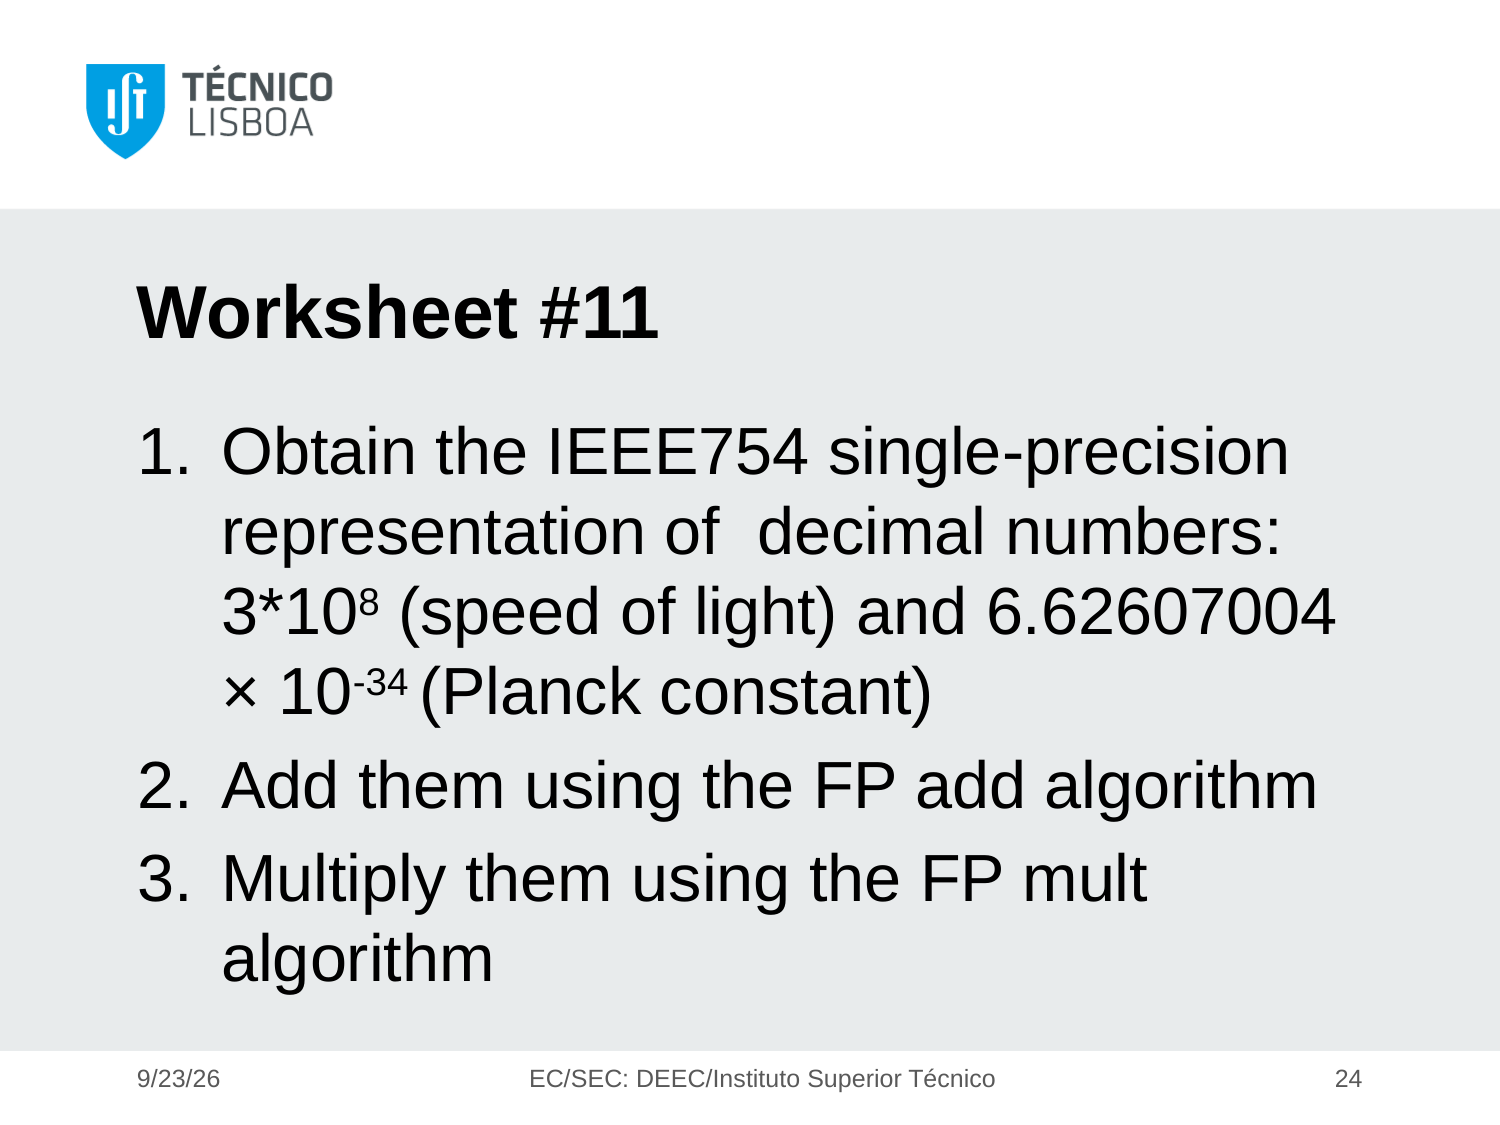

# Worksheet #11
Obtain the IEEE754 single-precision representation of decimal numbers: 3*108 (speed of light) and 6.62607004 × 10-34 (Planck constant)
Add them using the FP add algorithm
Multiply them using the FP mult algorithm
EC/SEC: DEEC/Instituto Superior Técnico